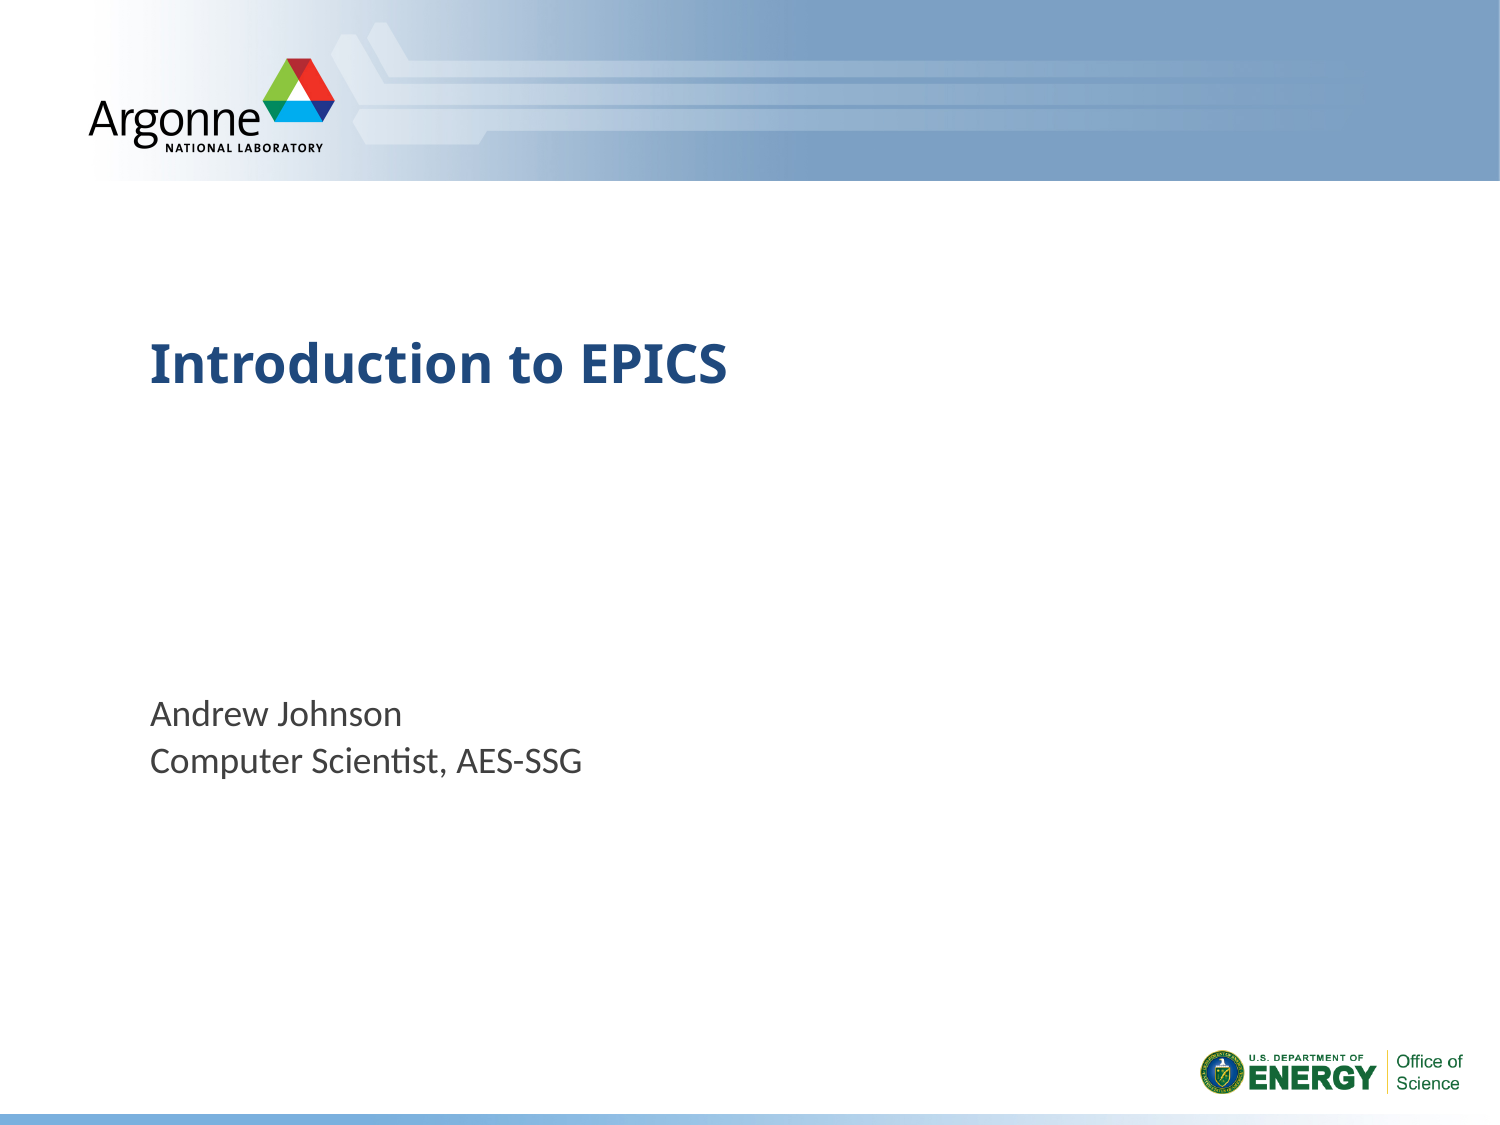

# Introduction to EPICS
Andrew Johnson
Computer Scientist, AES-SSG